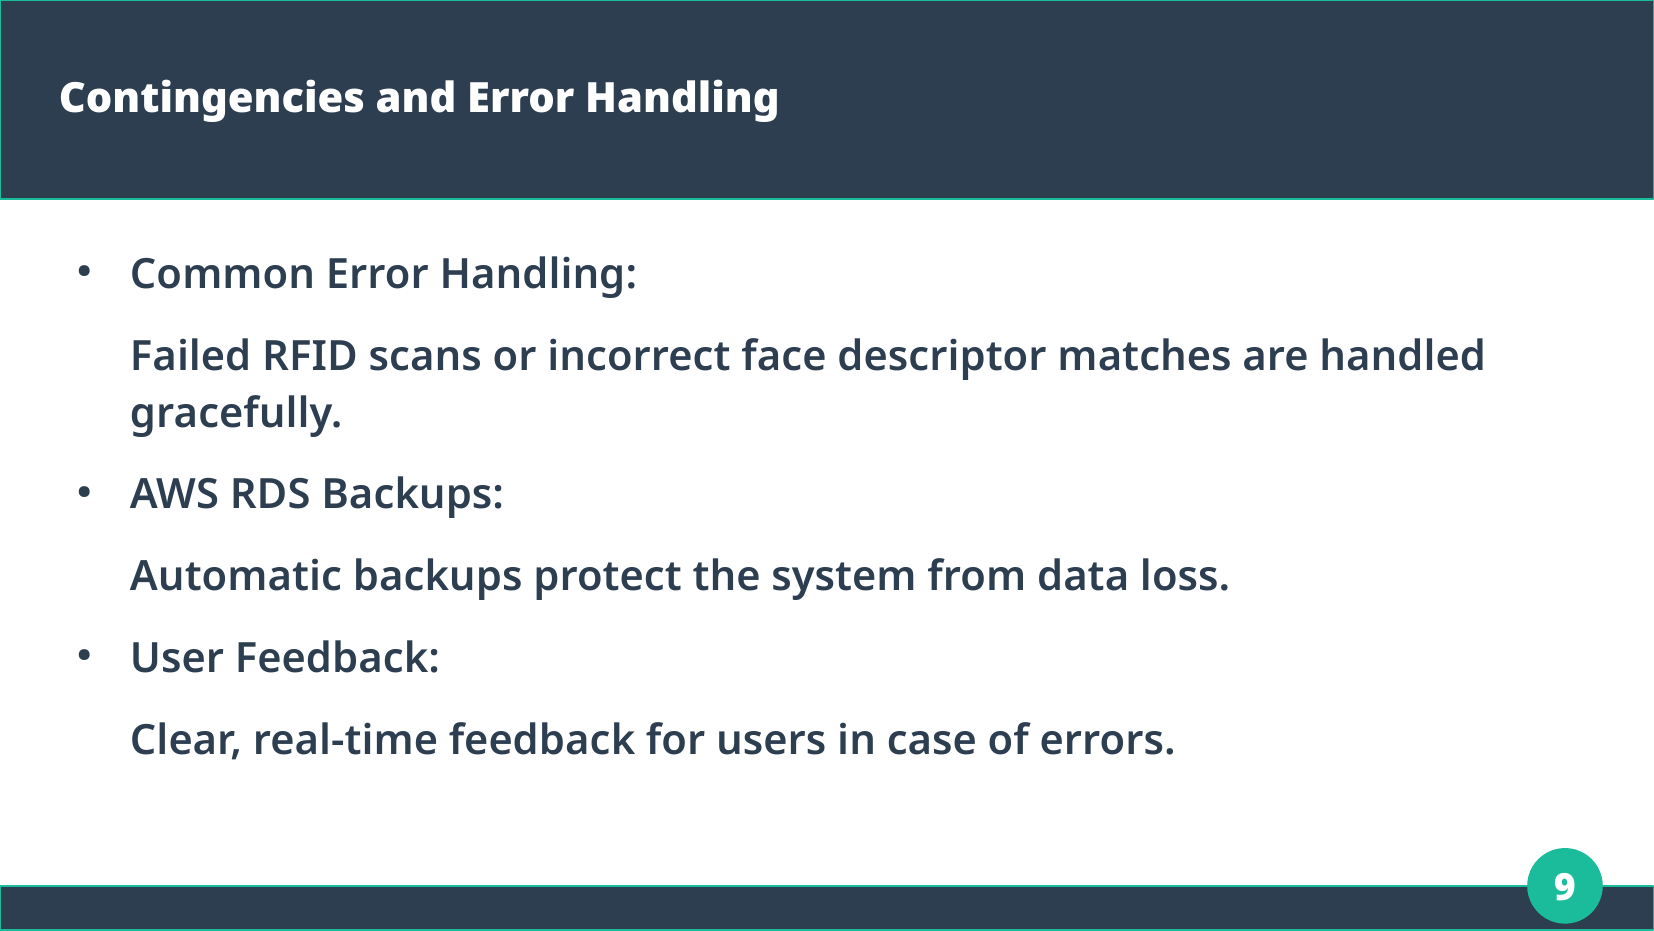

# Contingencies and Error Handling
Common Error Handling:
Failed RFID scans or incorrect face descriptor matches are handled gracefully.
AWS RDS Backups:
Automatic backups protect the system from data loss.
User Feedback:
Clear, real-time feedback for users in case of errors.
9